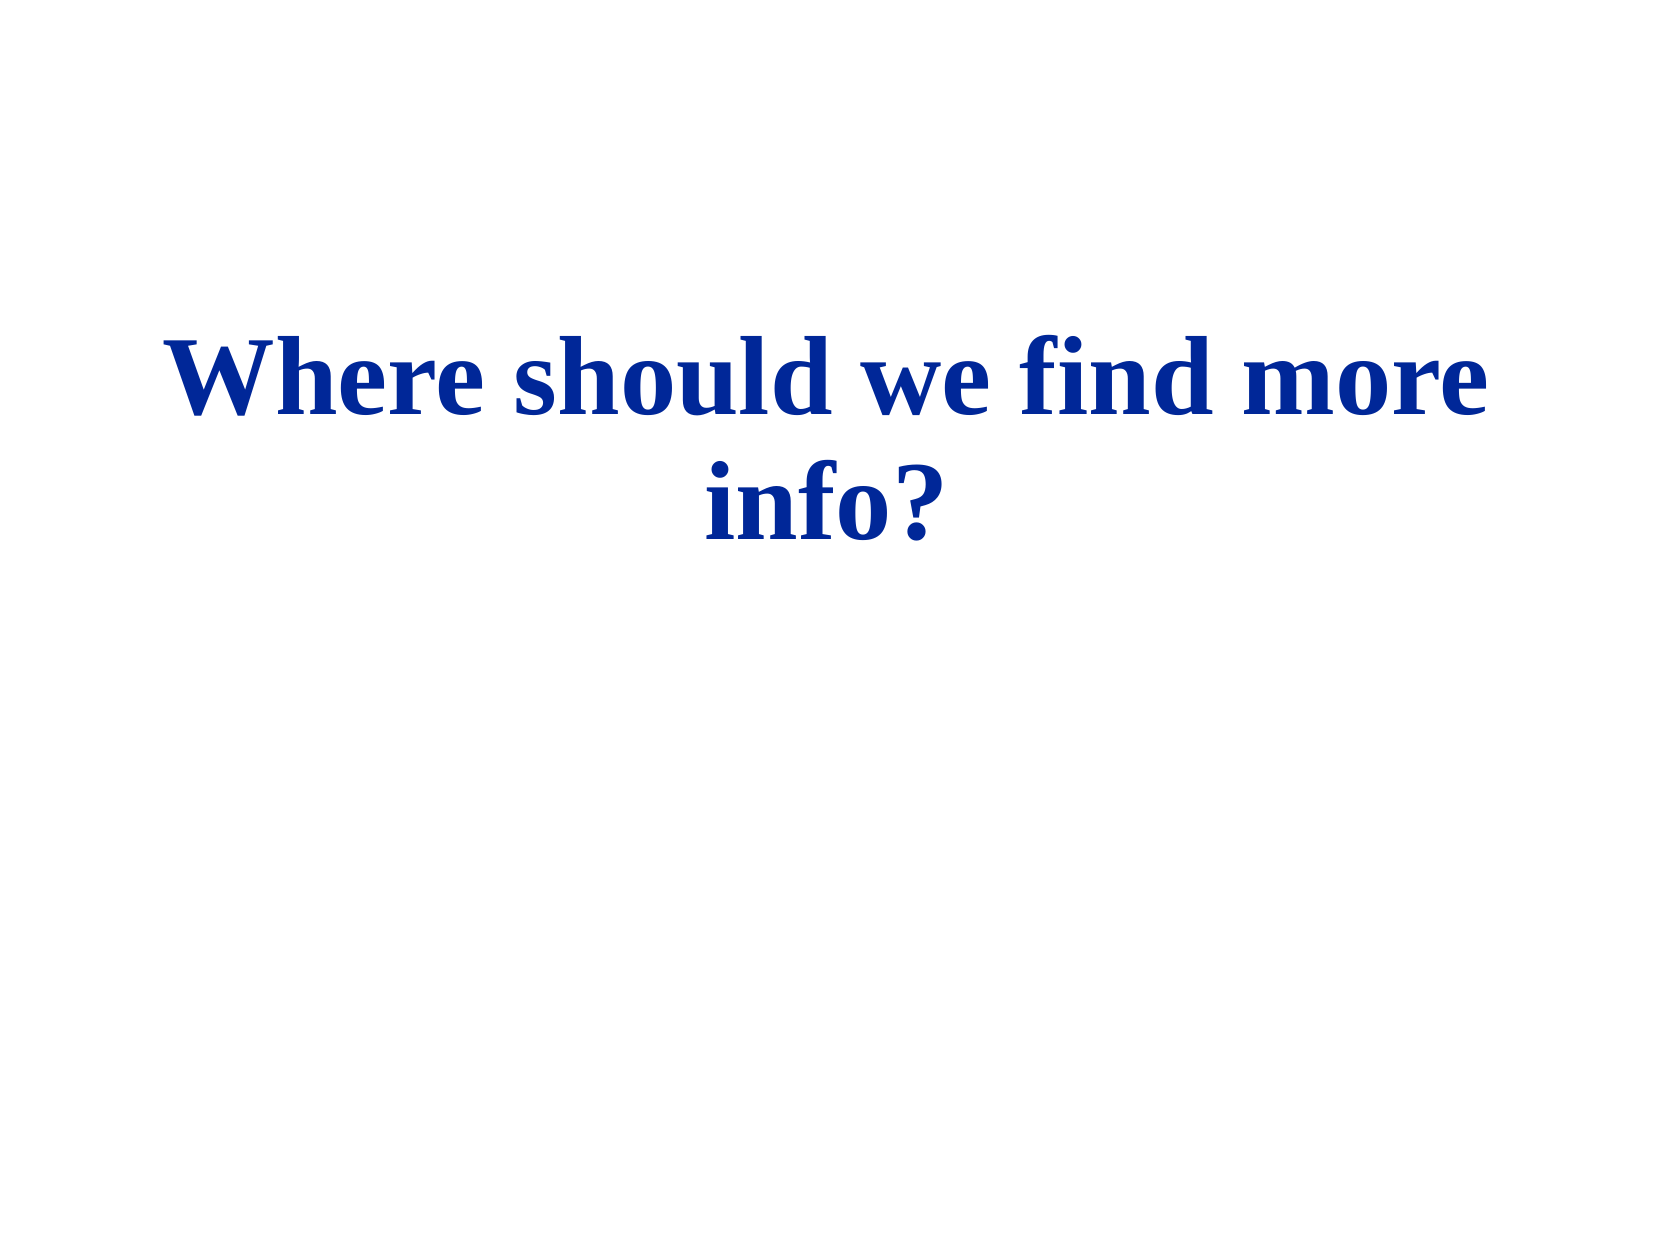

# Where should we find more info?